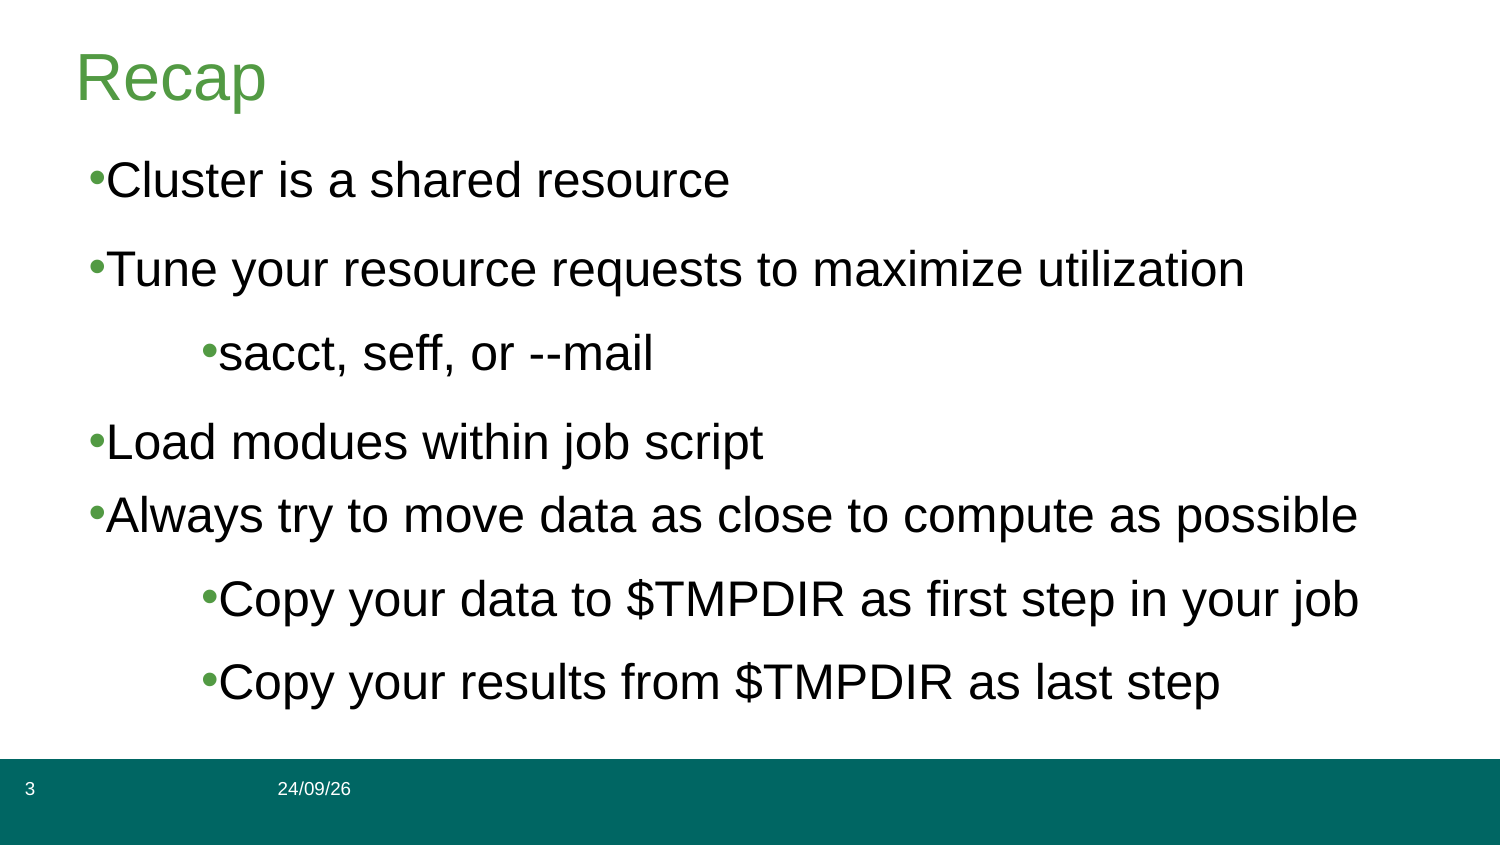

# Recap
Cluster is a shared resource
Tune your resource requests to maximize utilization
sacct, seff, or --mail
Load modues within job script
Always try to move data as close to compute as possible
Copy your data to $TMPDIR as first step in your job
Copy your results from $TMPDIR as last step